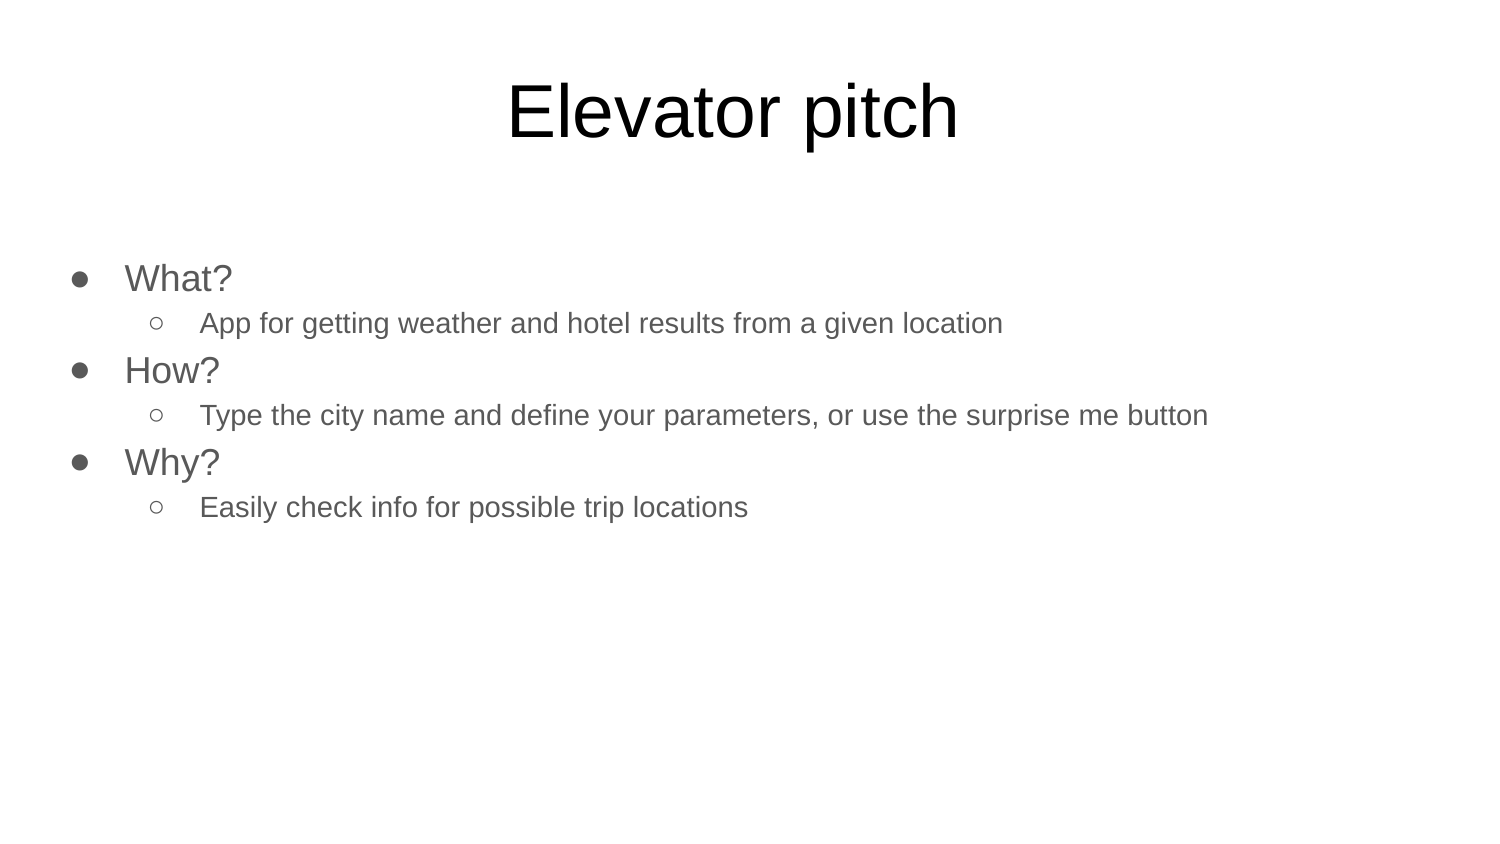

# Elevator pitch
What?
App for getting weather and hotel results from a given location
How?
Type the city name and define your parameters, or use the surprise me button
Why?
Easily check info for possible trip locations